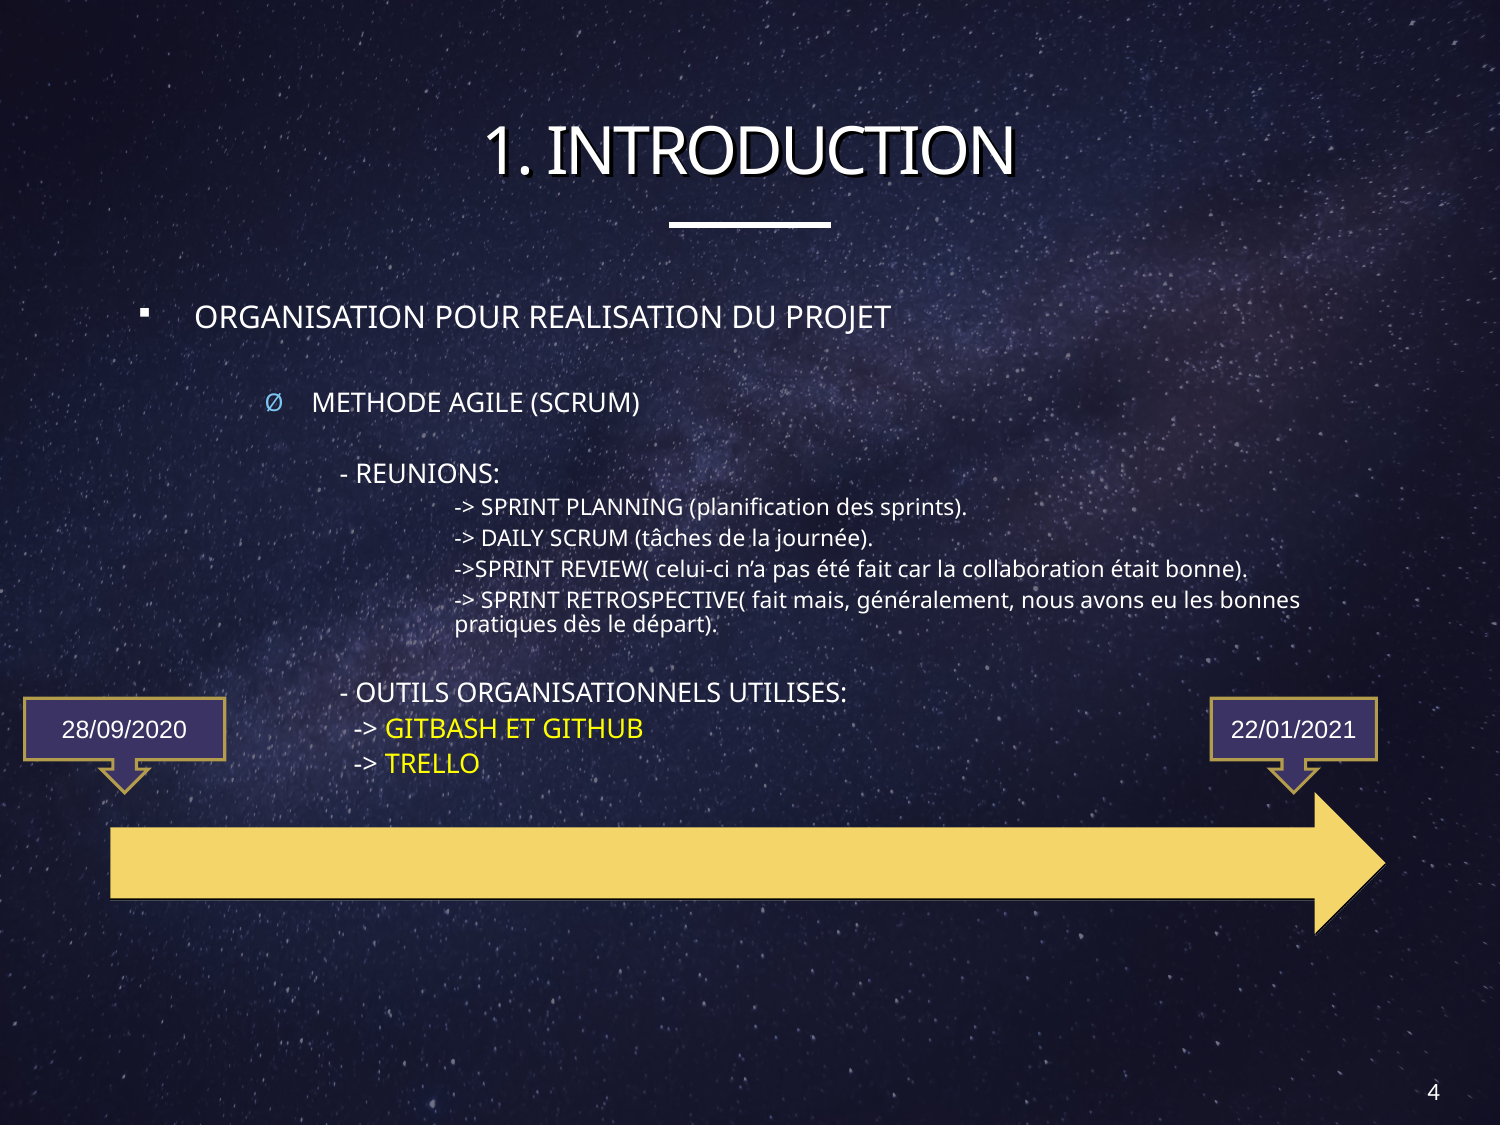

# 1. INTRODUCTION
ORGANISATION POUR REALISATION DU PROJET
METHODE AGILE (SCRUM)
	- REUNIONS:
-> SPRINT PLANNING (planification des sprints).
-> DAILY SCRUM (tâches de la journée).
->SPRINT REVIEW( celui-ci n’a pas été fait car la collaboration était bonne).
-> SPRINT RETROSPECTIVE( fait mais, généralement, nous avons eu les bonnes pratiques dès le départ).
	- OUTILS ORGANISATIONNELS UTILISES:
	 -> GITBASH ET GITHUB
	 -> TRELLO
28/09/2020
22/01/2021